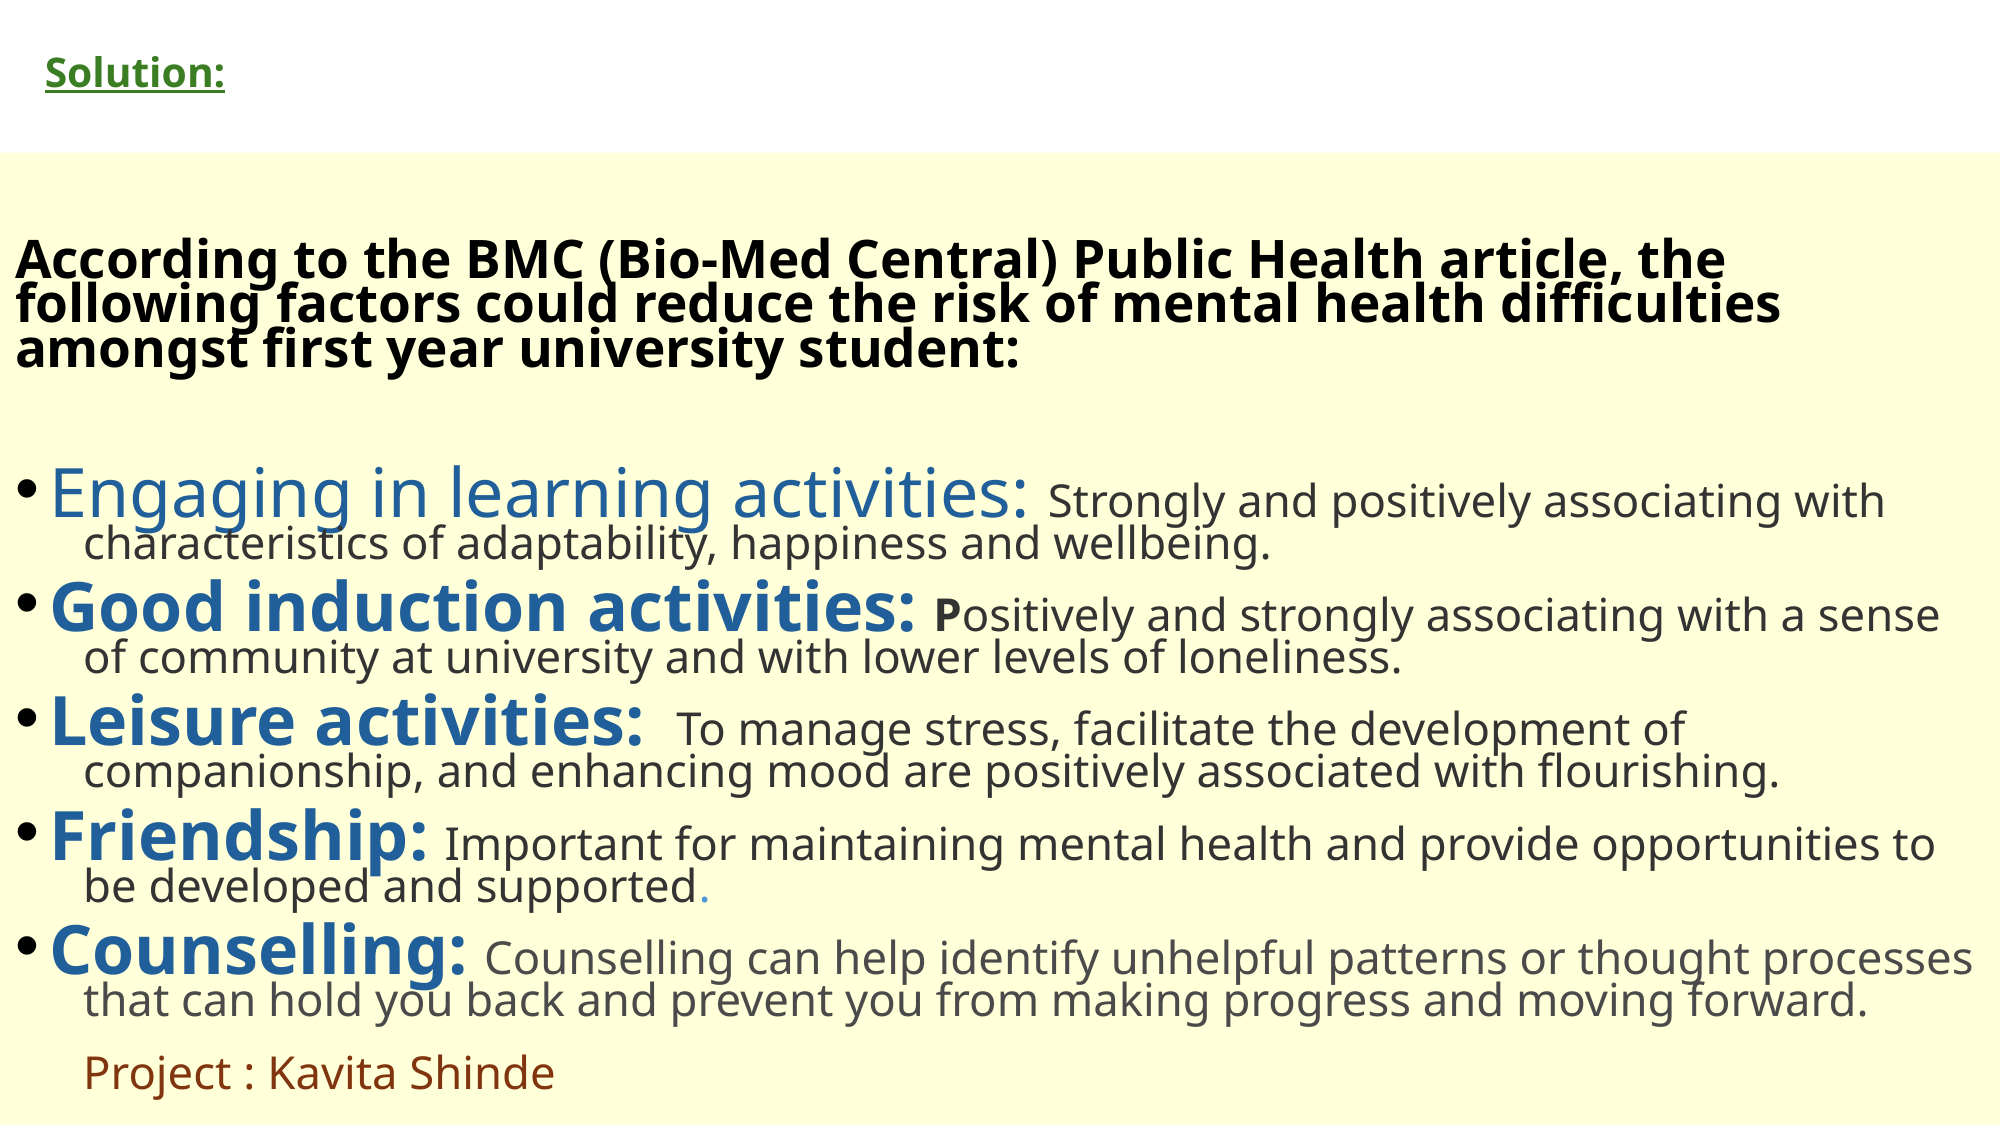

# Solution:
According to the BMC (Bio-Med Central) Public Health article, the following factors could reduce the risk of mental health difficulties amongst first year university student:
Engaging in learning activities: Strongly and positively associating with characteristics of adaptability, happiness and wellbeing.
Good induction activities: Positively and strongly associating with a sense of community at university and with lower levels of loneliness.
Leisure activities:  To manage stress, facilitate the development of companionship, and enhancing mood are positively associated with flourishing.
Friendship: Important for maintaining mental health and provide opportunities to be developed and supported.
Counselling: Counselling can help identify unhelpful patterns or thought processes that can hold you back and prevent you from making progress and moving forward.
									Project : Kavita Shinde